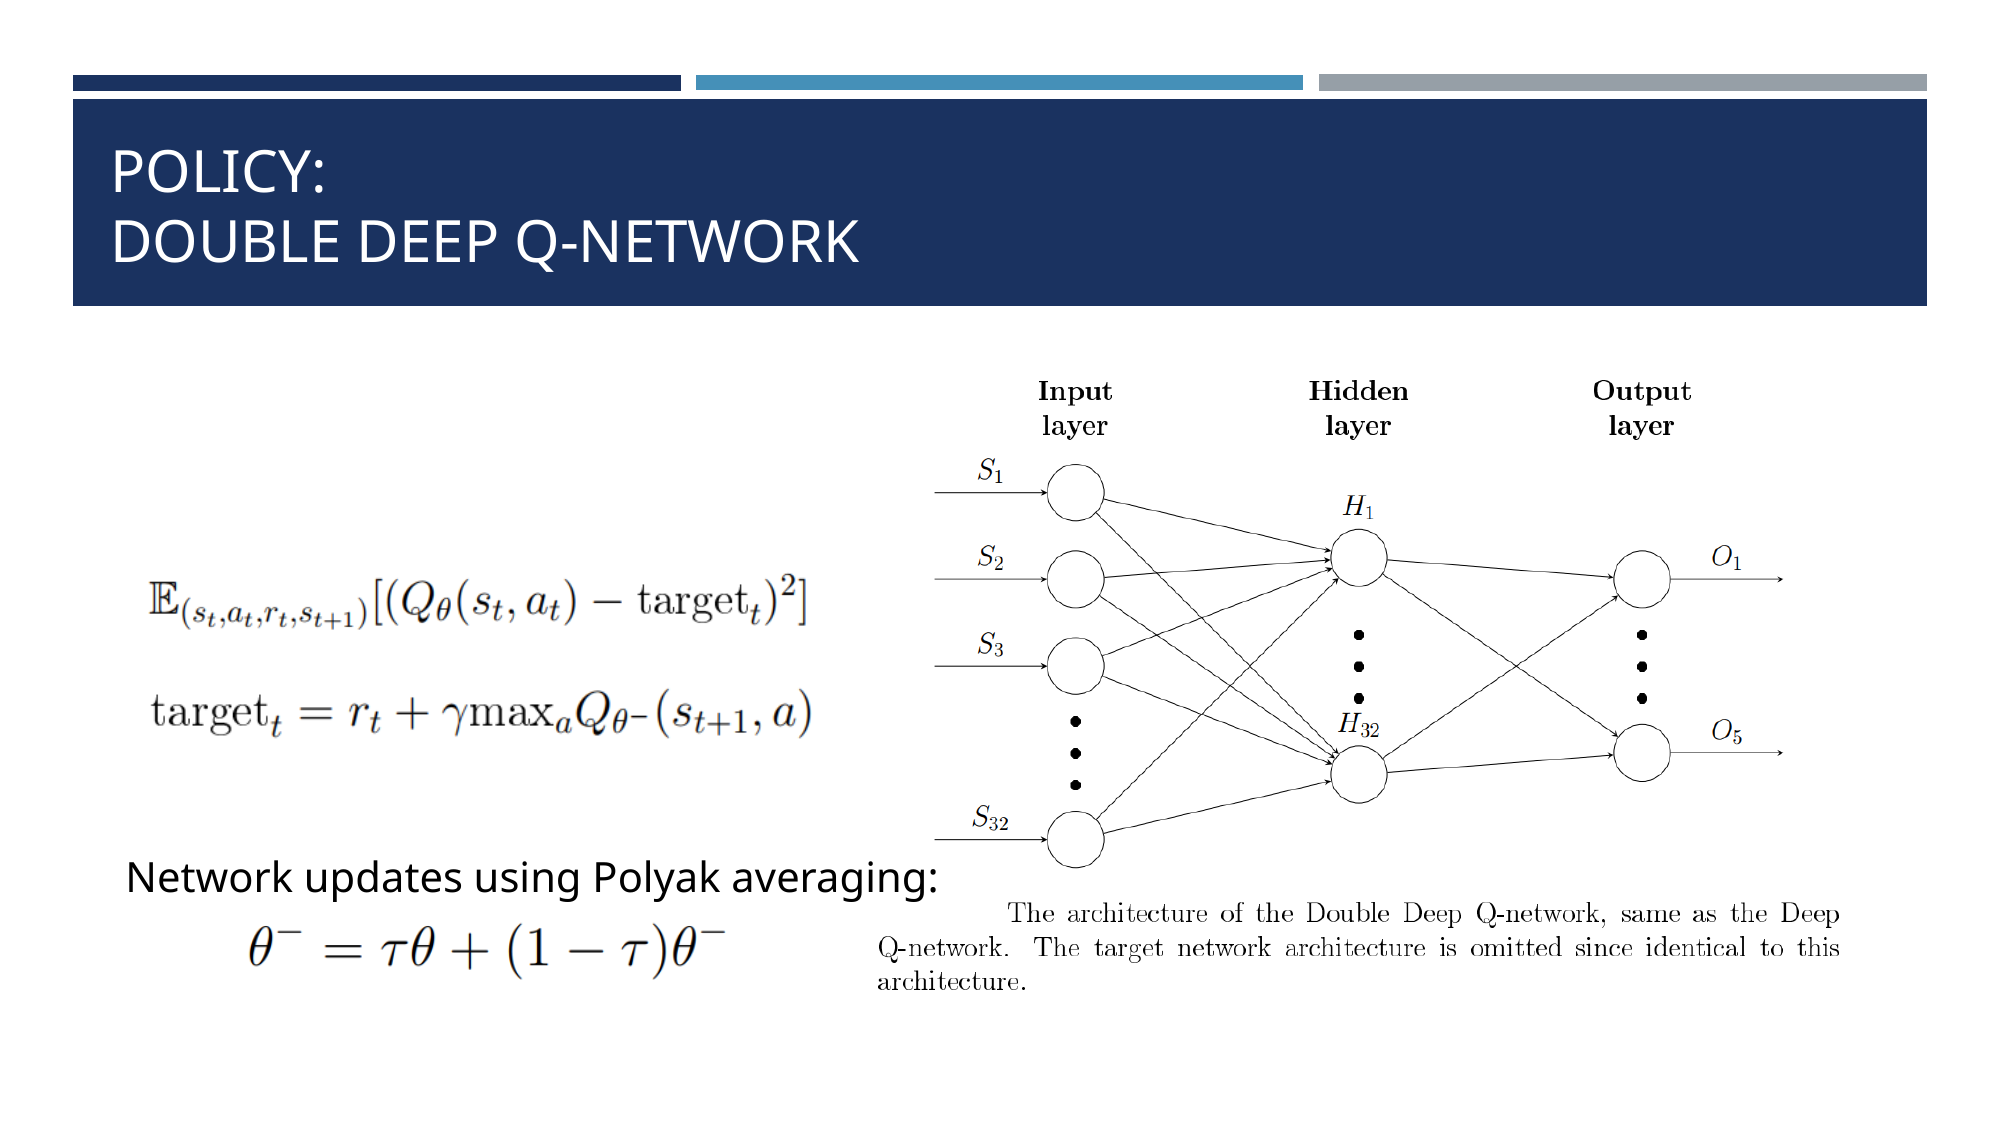

# Policy: Double Deep Q-Network
Network updates using Polyak averaging: